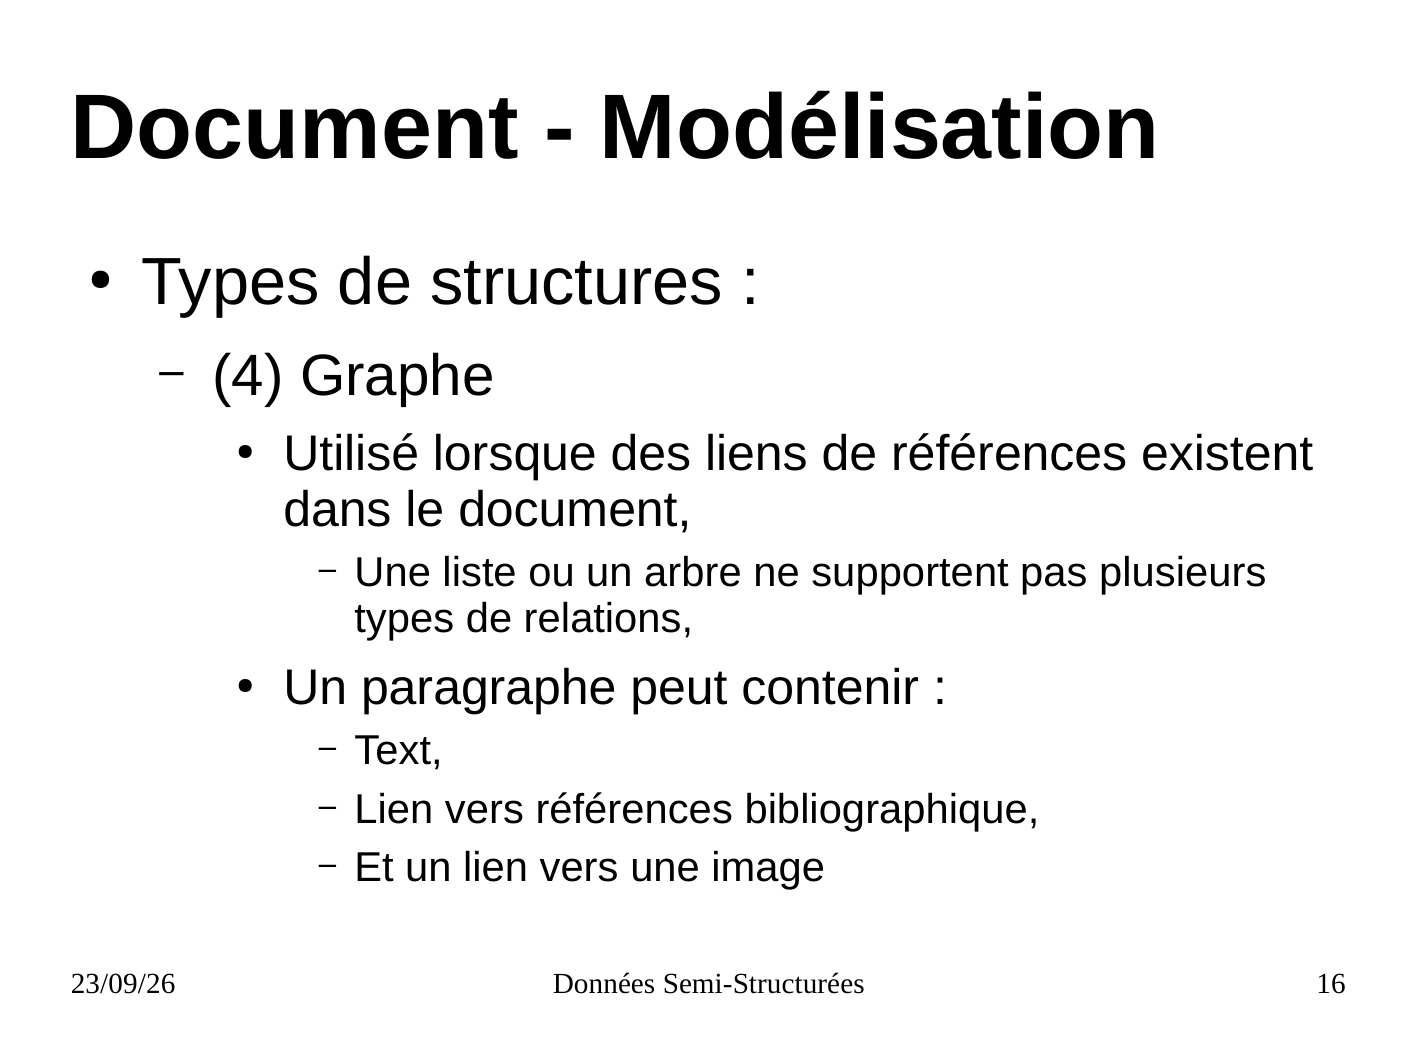

# Document - Modélisation
Types de structures :
(4) Graphe
Utilisé lorsque des liens de références existent dans le document,
Une liste ou un arbre ne supportent pas plusieurs types de relations,
Un paragraphe peut contenir :
Text,
Lien vers références bibliographique,
Et un lien vers une image
Données Semi-Structurées
16